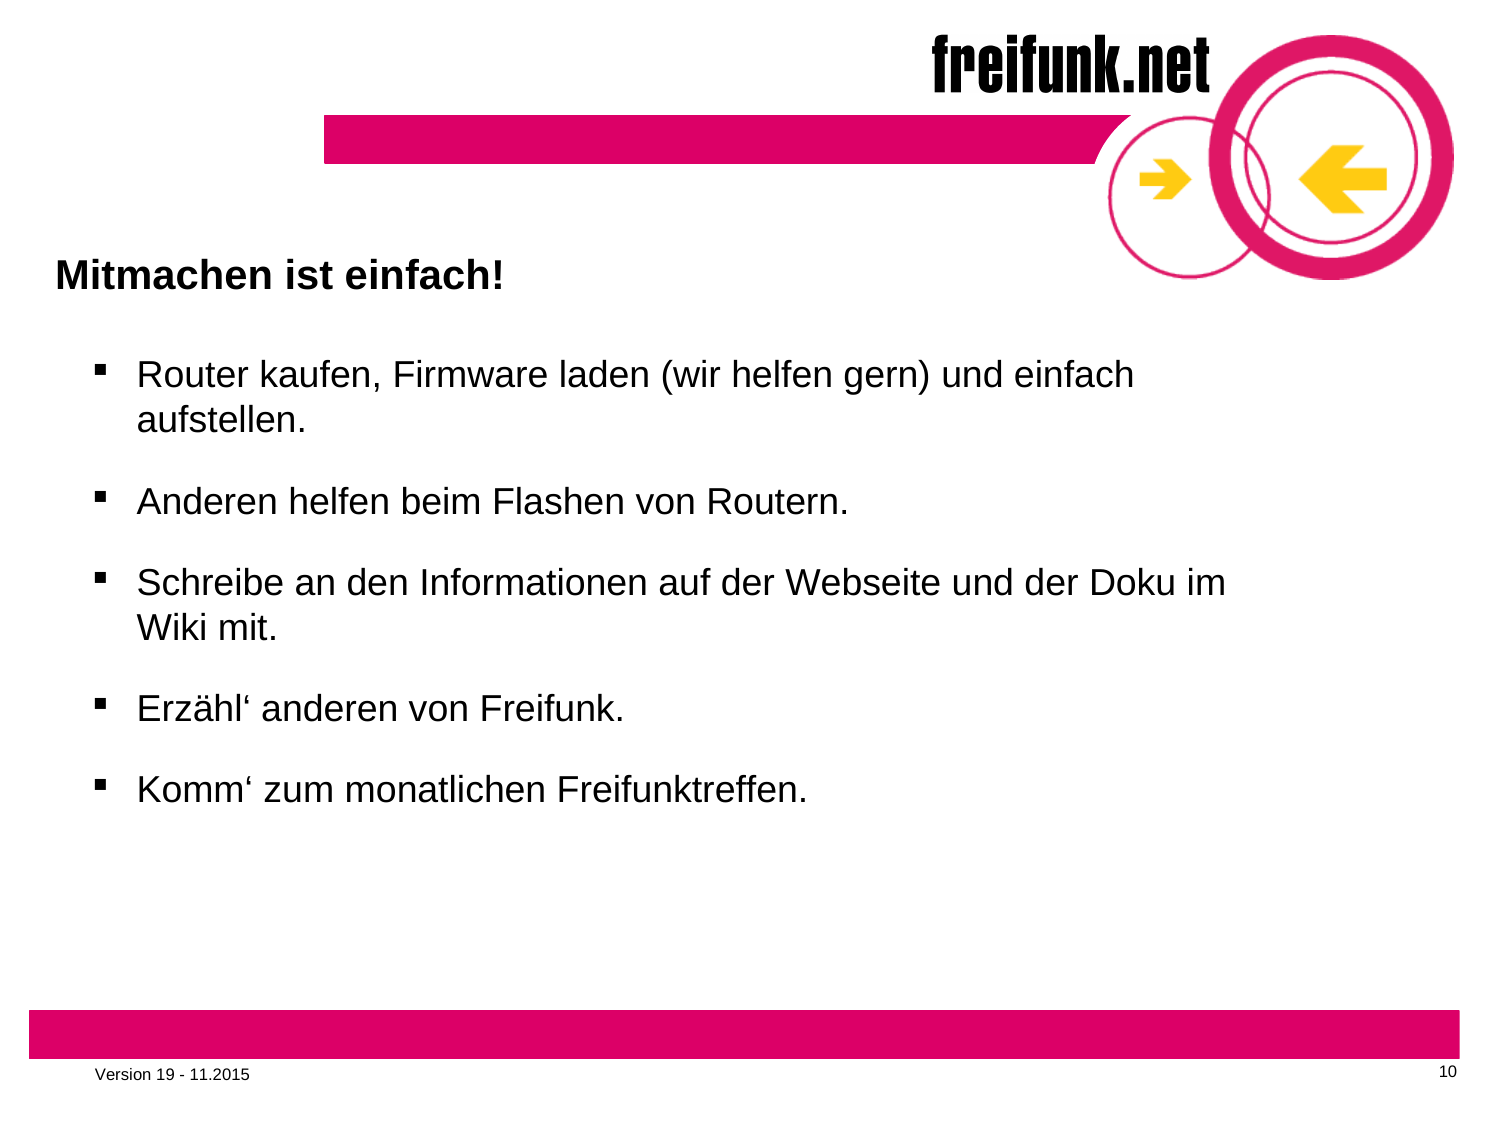

Mitmachen ist einfach!
Router kaufen, Firmware laden (wir helfen gern) und einfach aufstellen.
Anderen helfen beim Flashen von Routern.
Schreibe an den Informationen auf der Webseite und der Doku im Wiki mit.
Erzähl‘ anderen von Freifunk.
Komm‘ zum monatlichen Freifunktreffen.
10
Version 19 - 11.2015